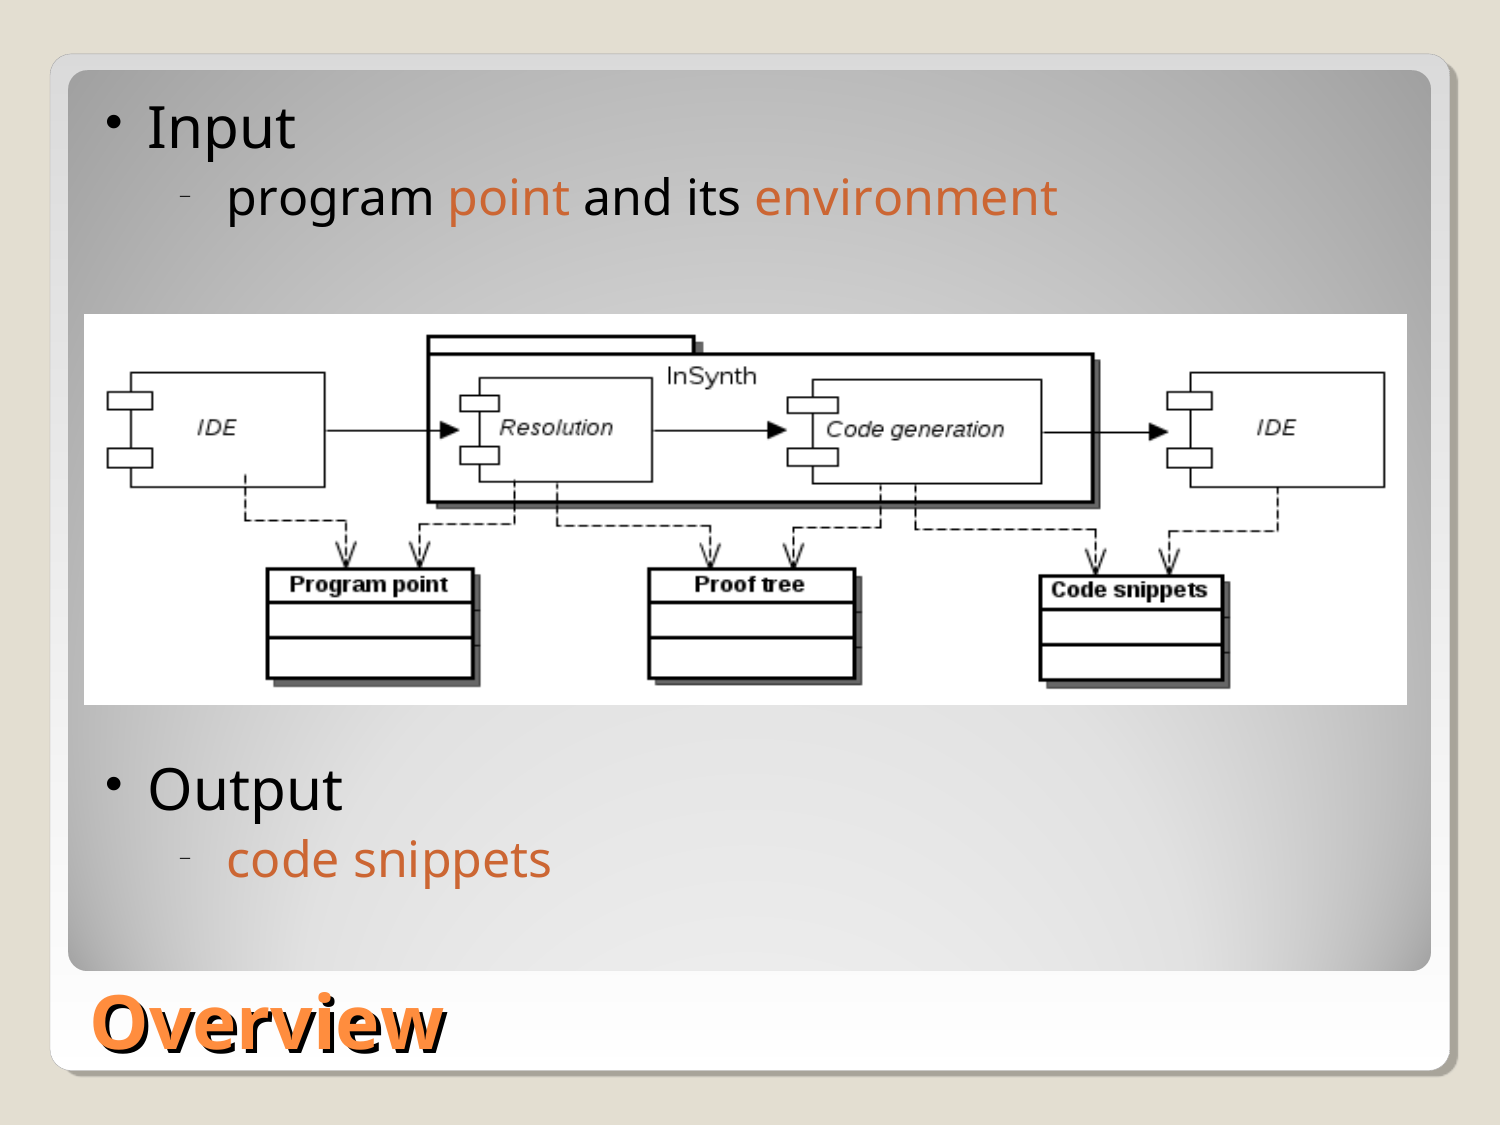

Input
program point and its environment
Output
code snippets
Overview